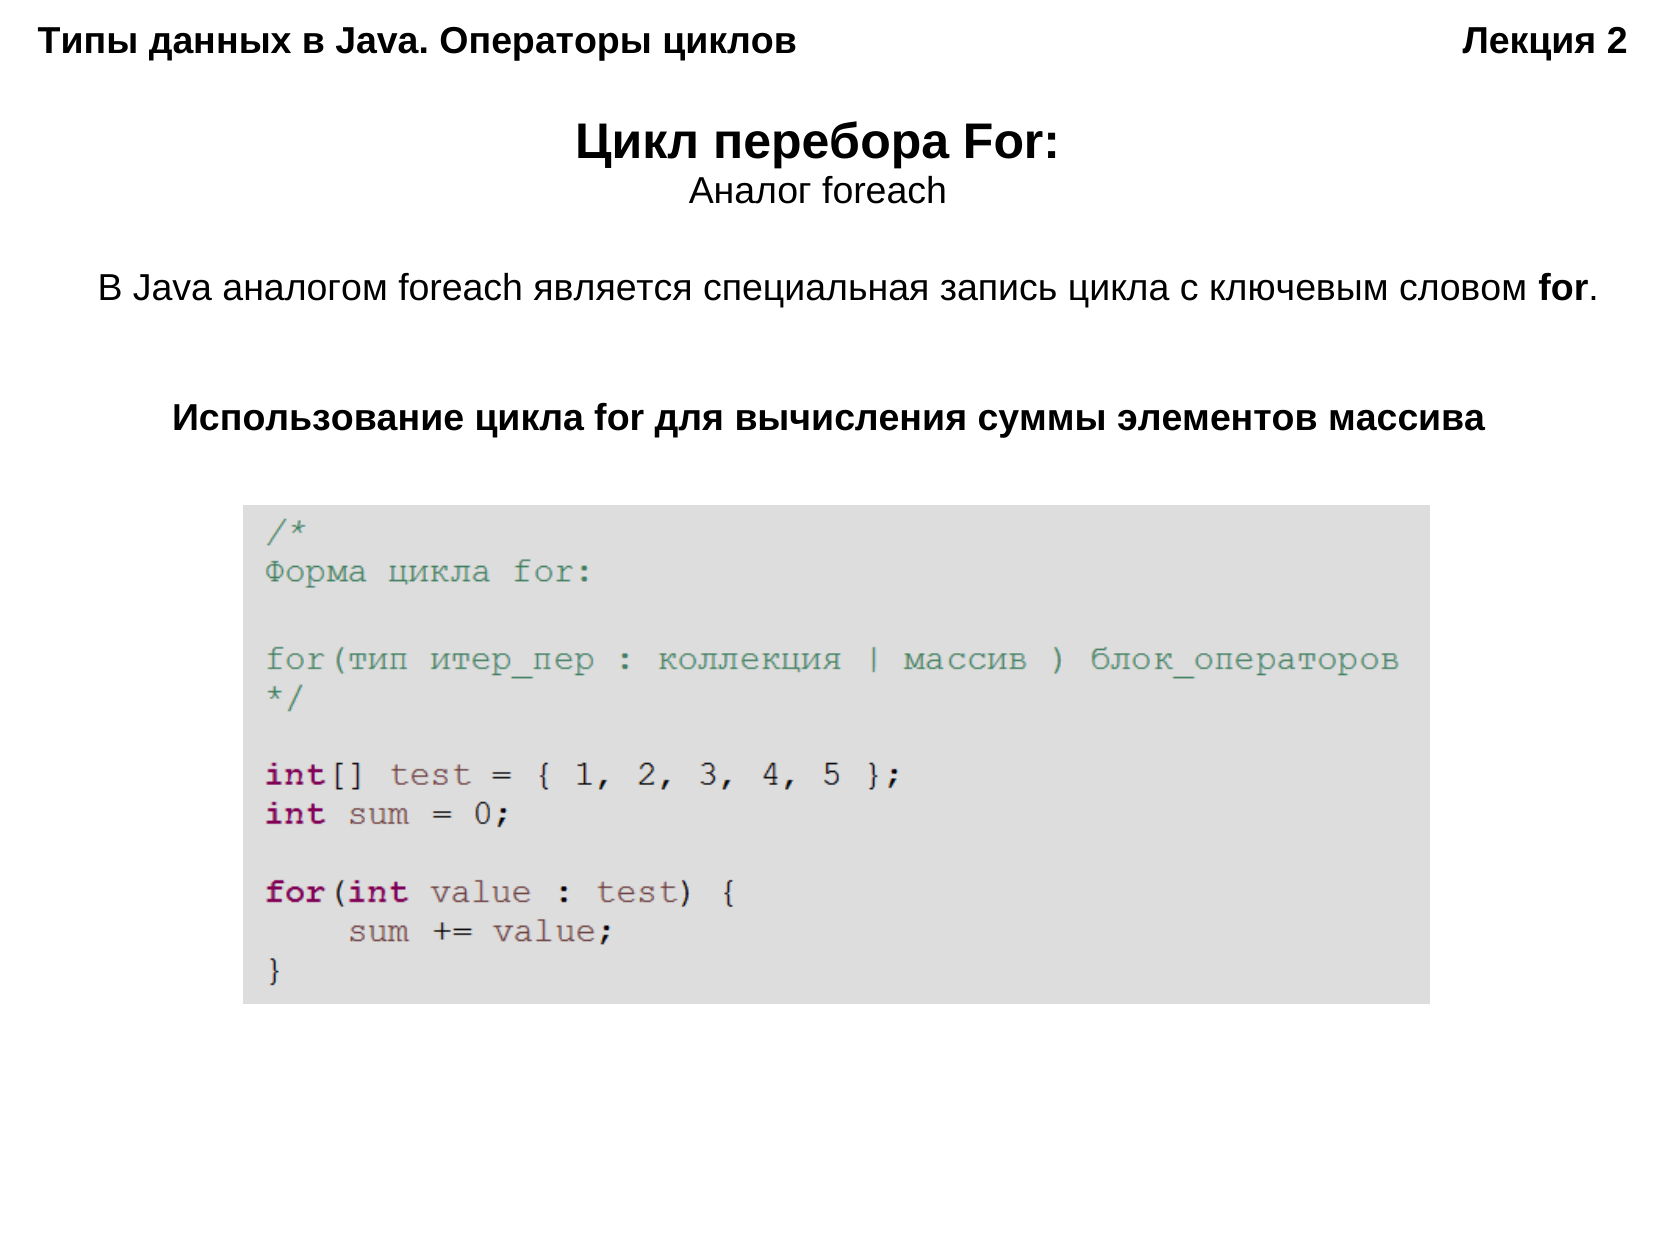

Типы данных в Java. Операторы циклов						Лекция 2
Цикл перебора For:
Аналог foreach
В Java аналогом foreach является специальная запись цикла с ключевым словом for.
Использование цикла for для вычисления суммы элементов массива